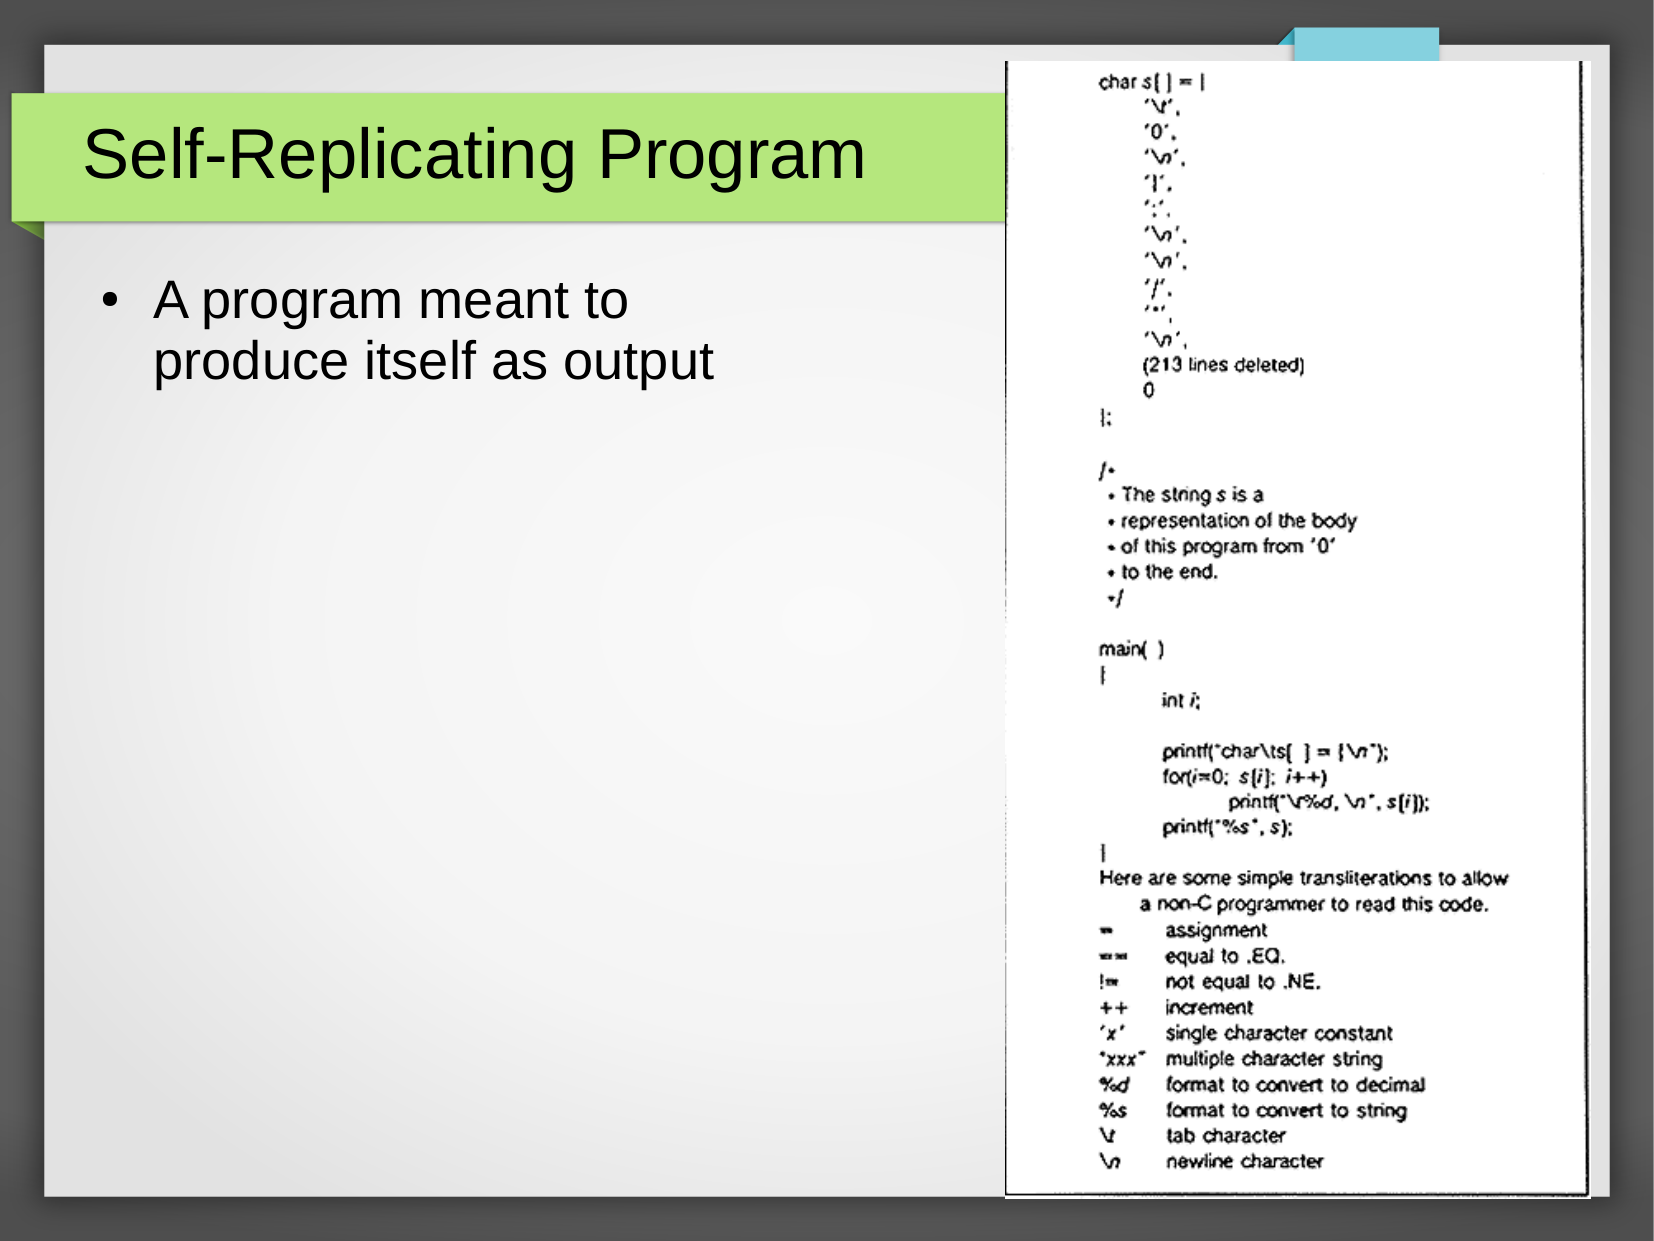

# Self-Replicating Program
A program meant to produce itself as output